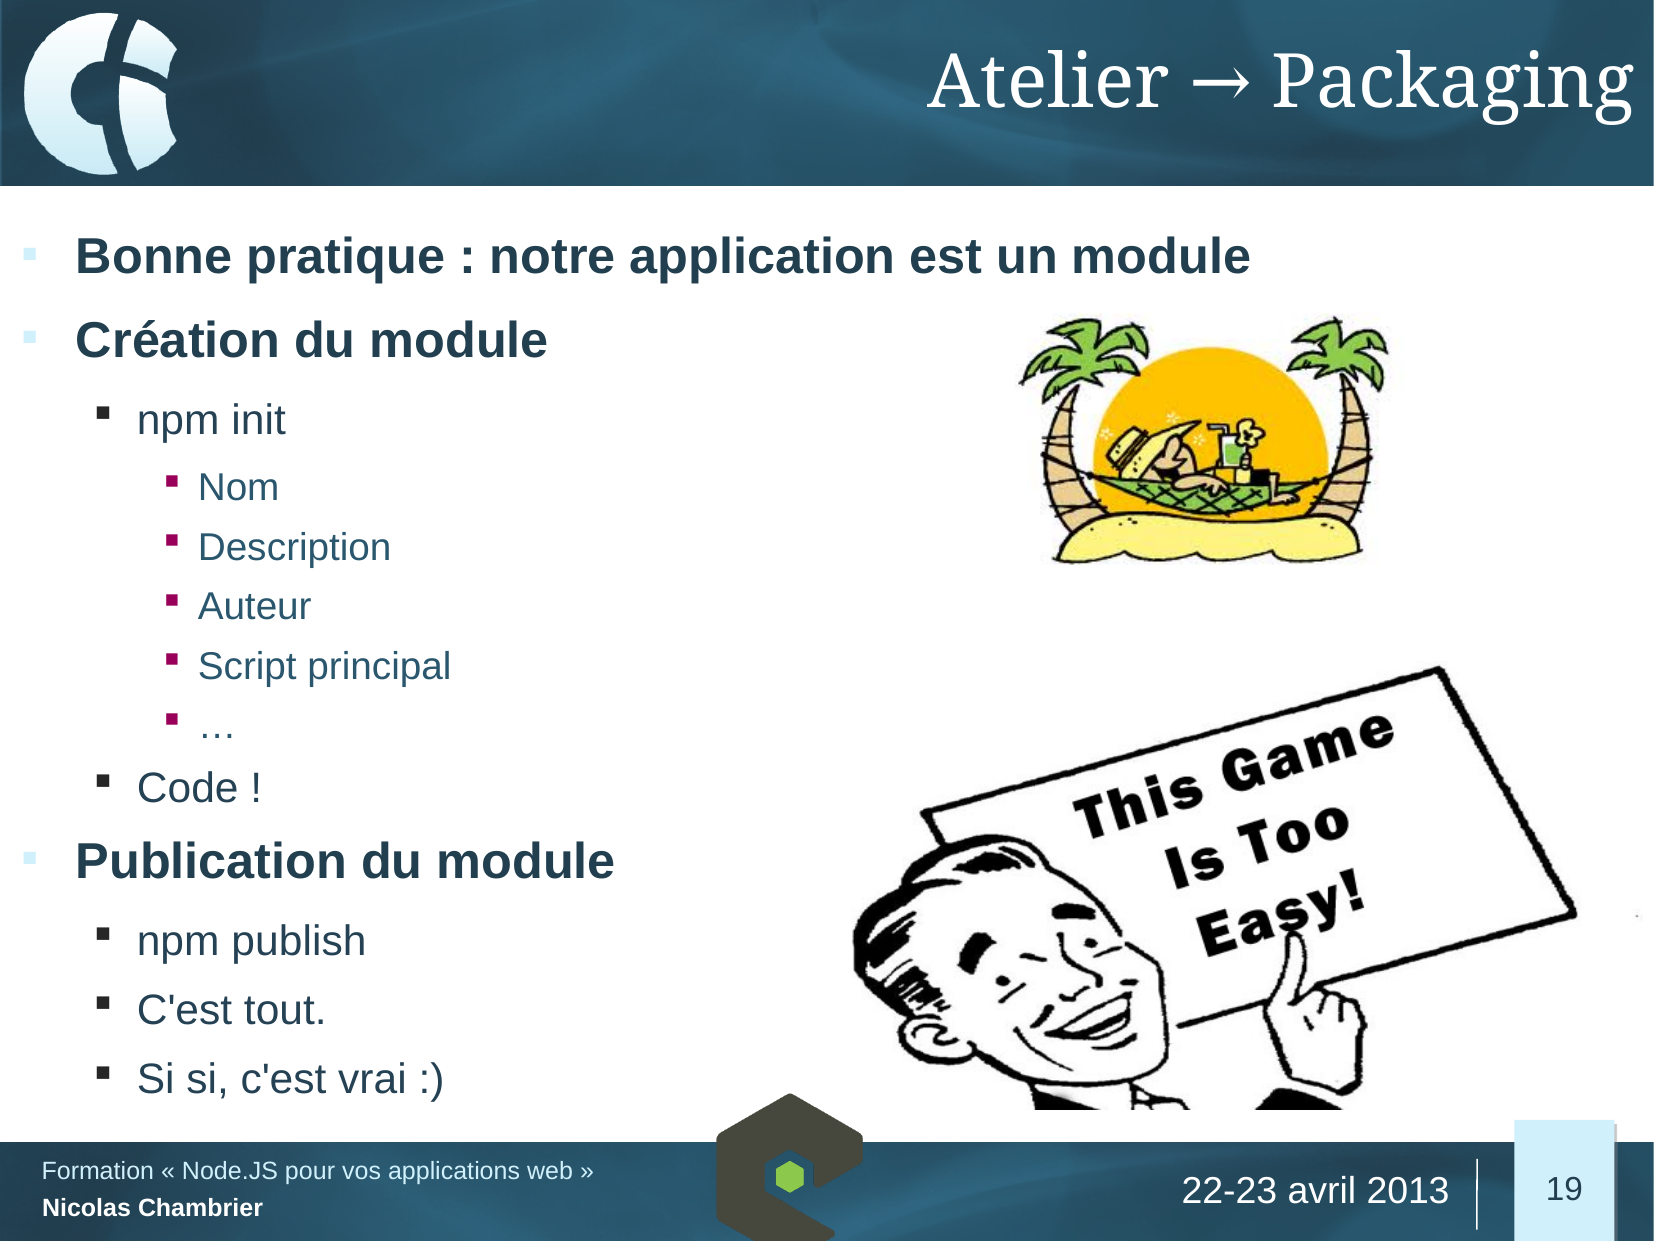

# Atelier → Packaging
Bonne pratique : notre application est un module
Création du module
npm init
Nom
Description
Auteur
Script principal
…
Code !
Publication du module
npm publish
C'est tout.
Si si, c'est vrai :)